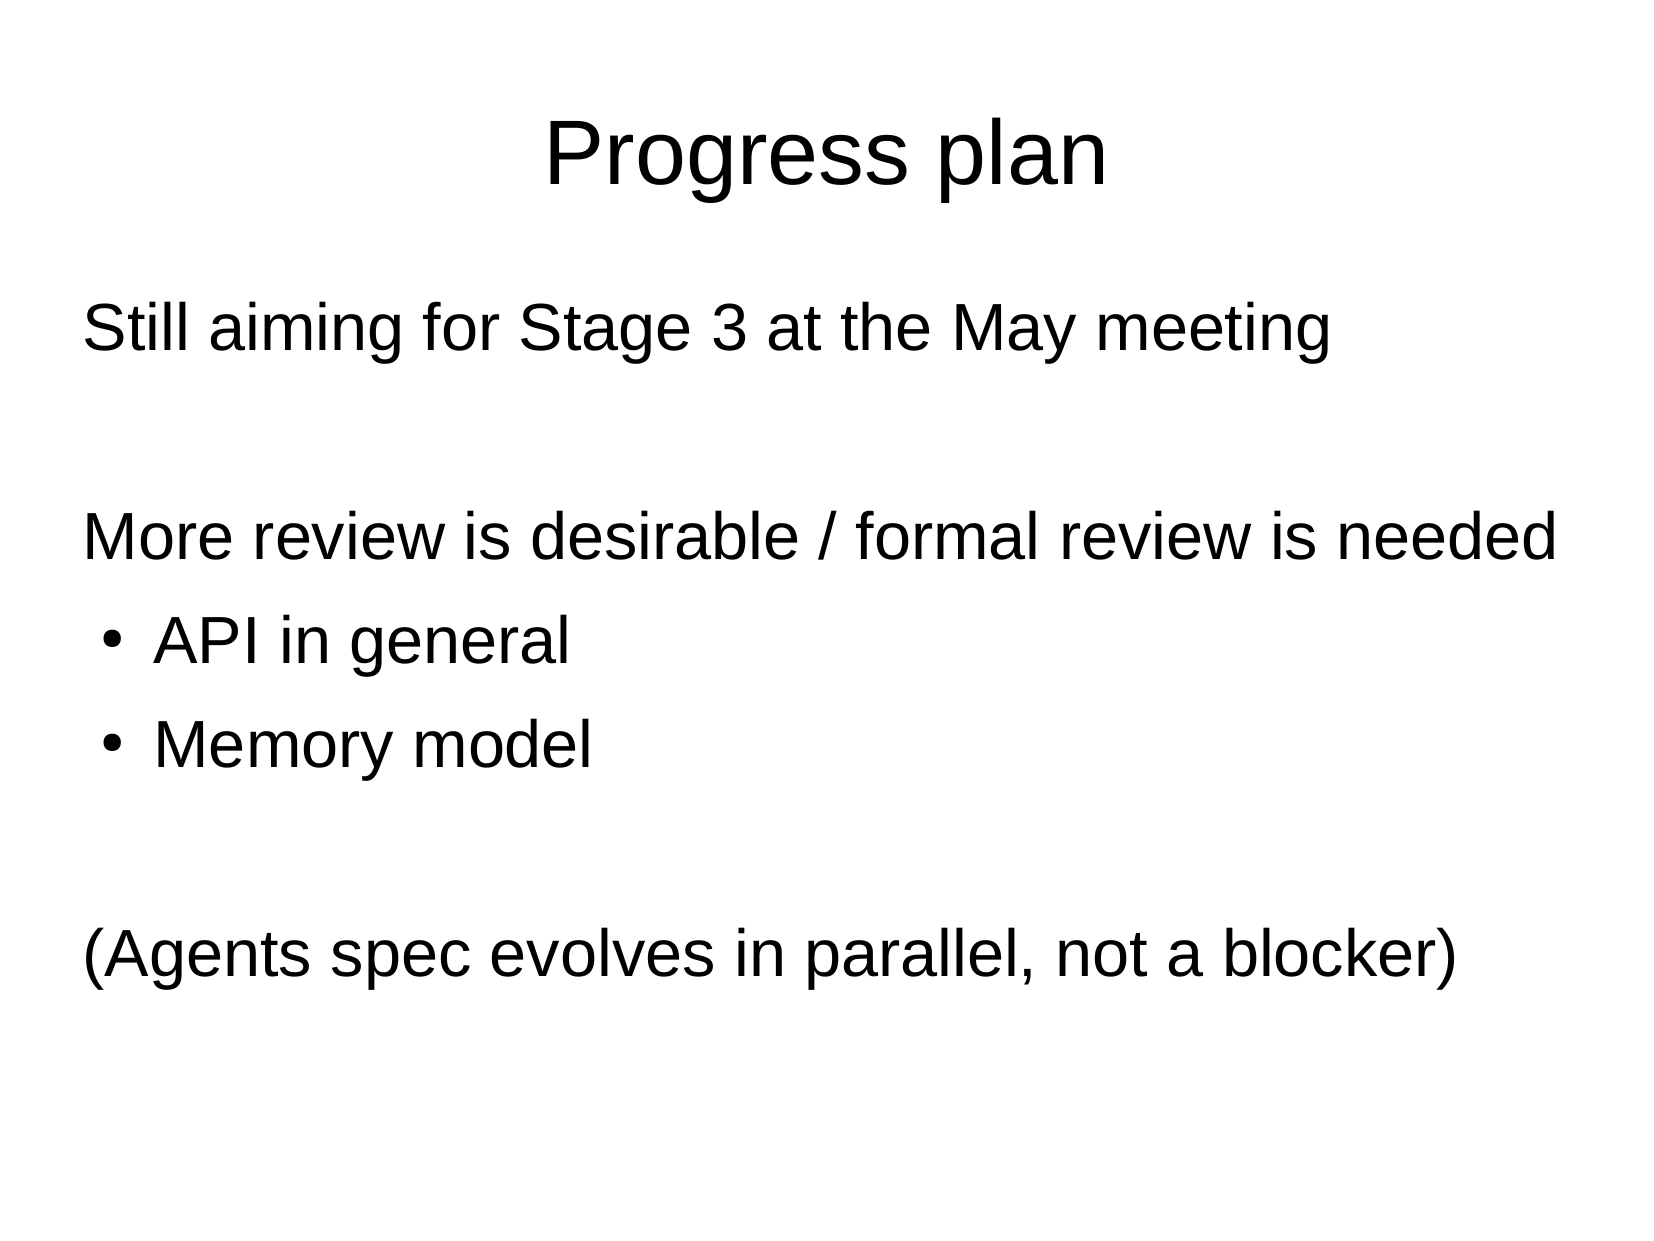

# Progress plan
Still aiming for Stage 3 at the May meeting
More review is desirable / formal review is needed
API in general
Memory model
(Agents spec evolves in parallel, not a blocker)